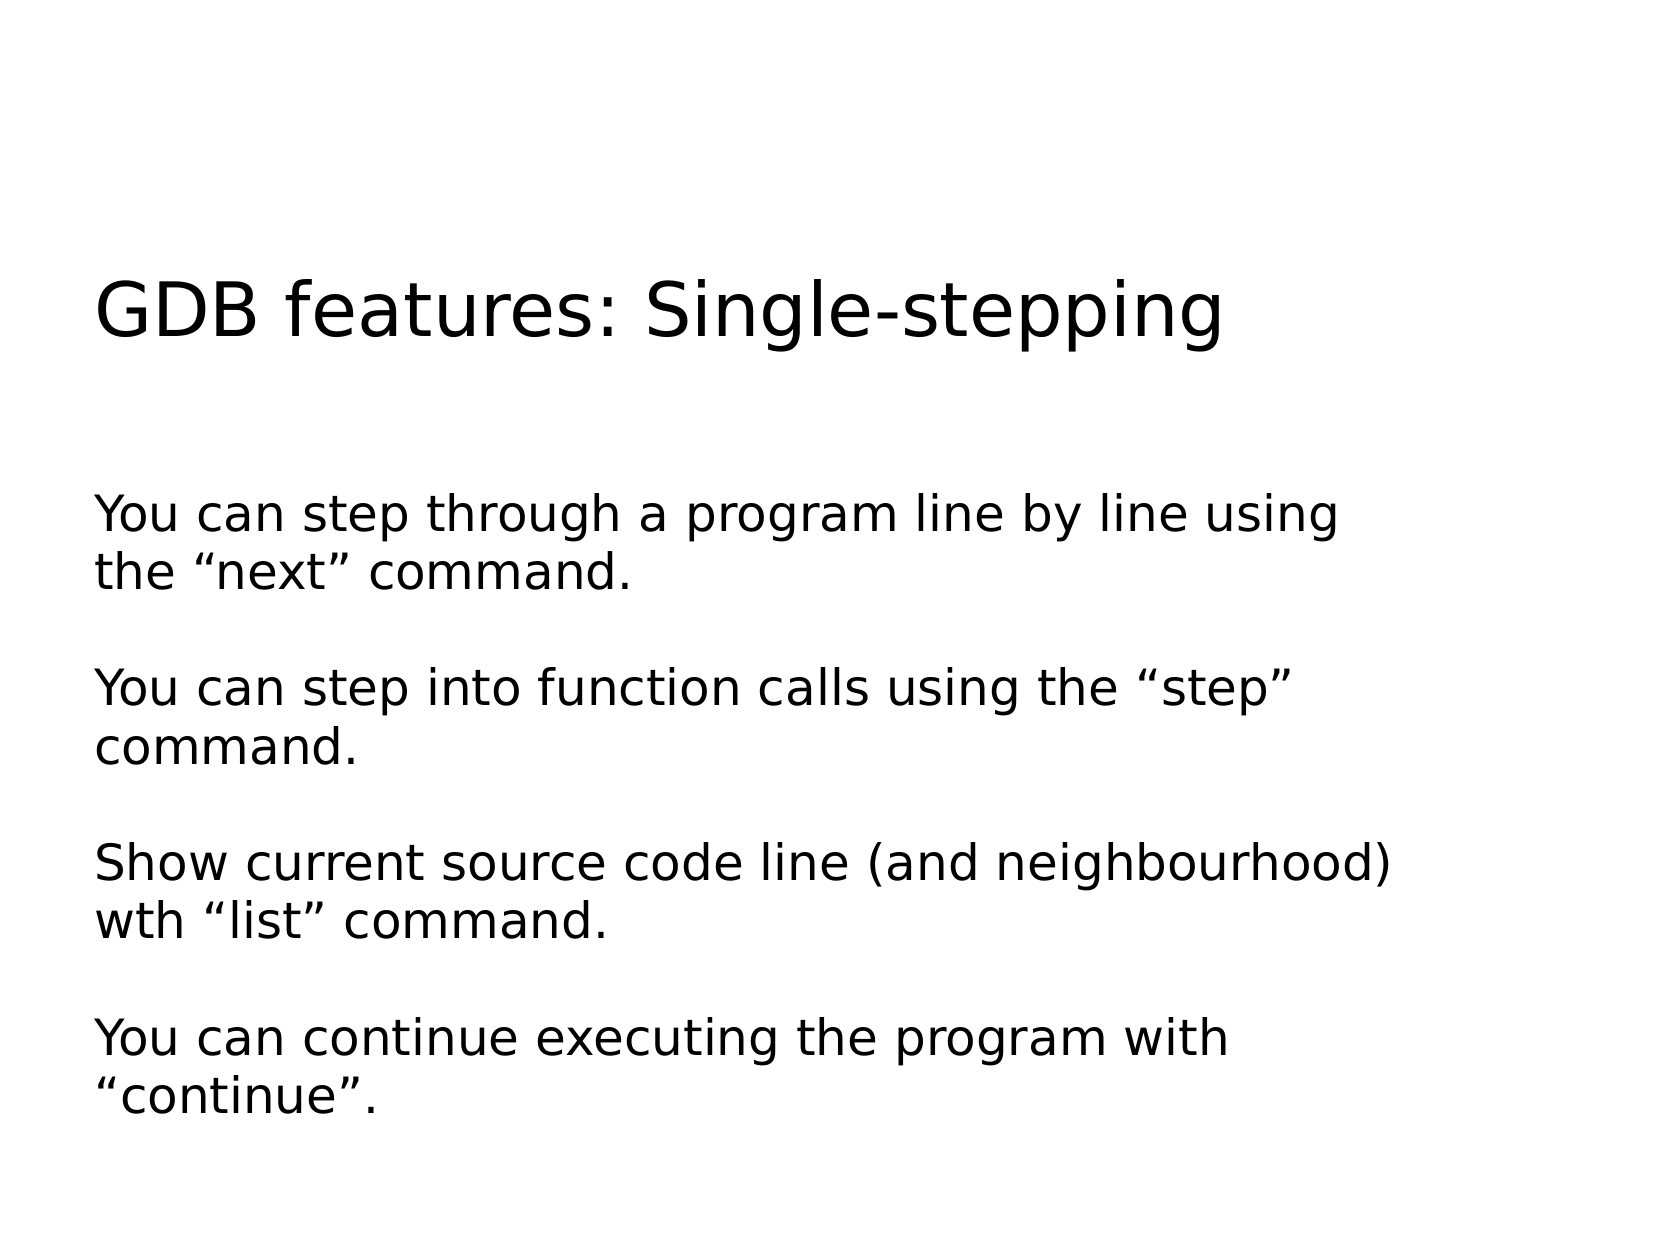

GDB features: Single-stepping
You can step through a program line by line using the “next” command.
You can step into function calls using the “step” command.
Show current source code line (and neighbourhood) wth “list” command.
You can continue executing the program with “continue”.